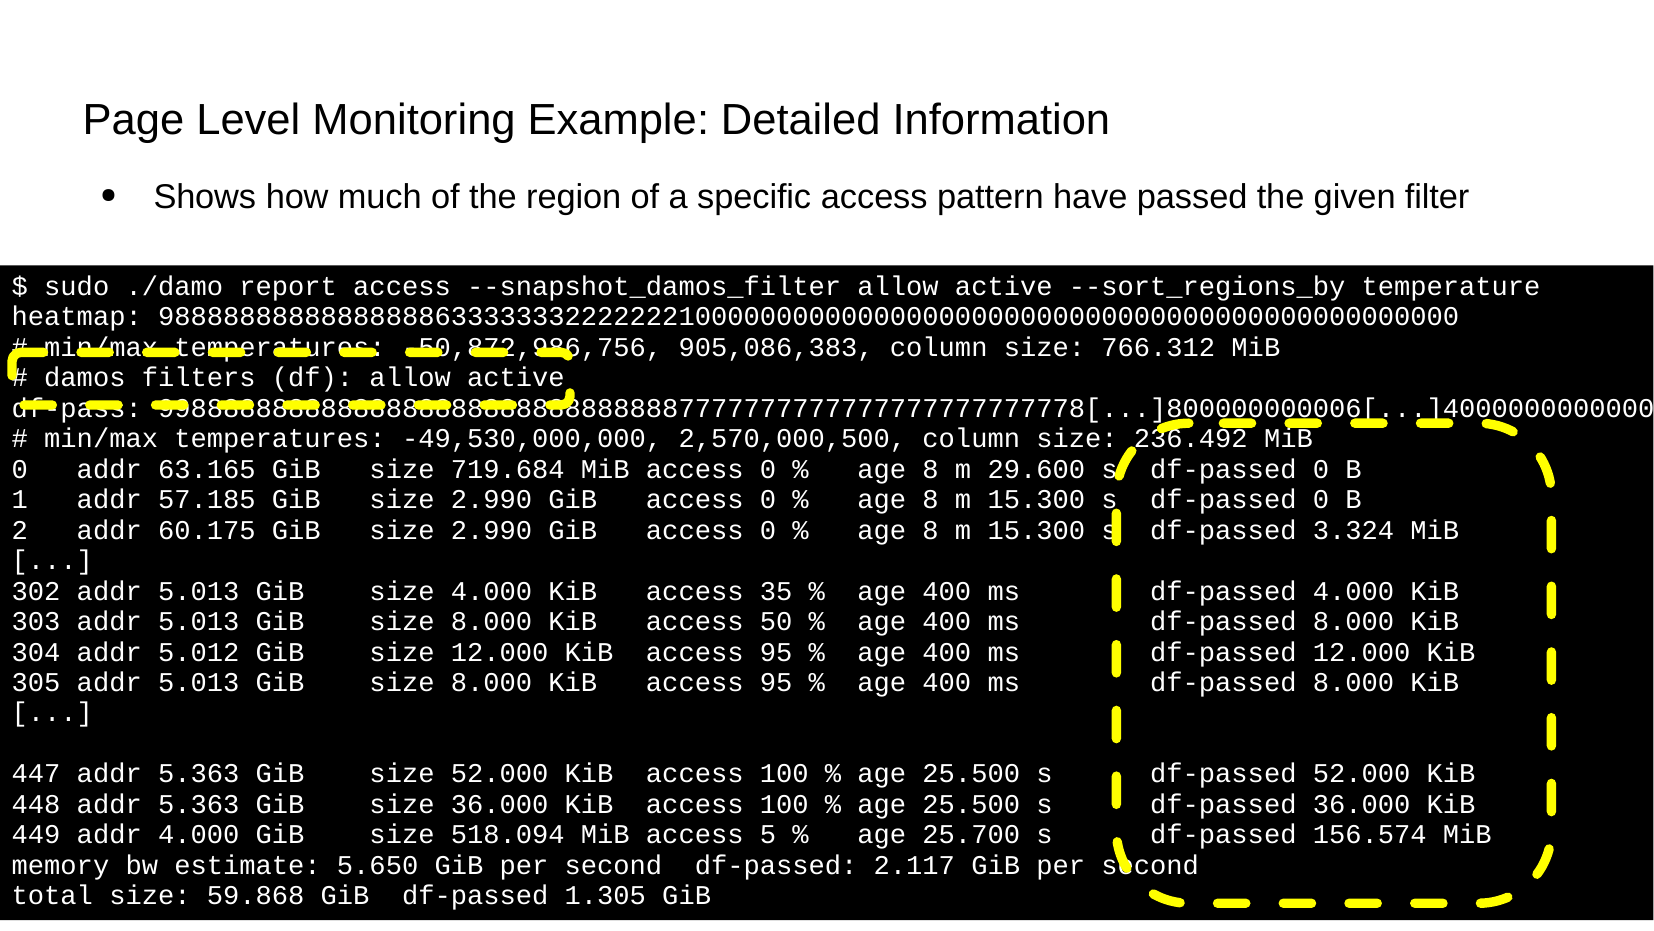

# Page Level Monitoring Example: Detailed Information
Shows how much of the region of a specific access pattern have passed the given filter
$ sudo ./damo report access --snapshot_damos_filter allow active --sort_regions_by temperature
heatmap: 98888888888888888633333332222222100000000000000000000000000000000000000000000000
# min/max temperatures: -50,872,986,756, 905,086,383, column size: 766.312 MiB
# damos filters (df): allow active
df-pass: 998888888888888888888888888888887777777777777777777777778[...]800000000006[...]40000000000004
# min/max temperatures: -49,530,000,000, 2,570,000,500, column size: 236.492 MiB
0 addr 63.165 GiB size 719.684 MiB access 0 % age 8 m 29.600 s df-passed 0 B
1 addr 57.185 GiB size 2.990 GiB access 0 % age 8 m 15.300 s df-passed 0 B
2 addr 60.175 GiB size 2.990 GiB access 0 % age 8 m 15.300 s df-passed 3.324 MiB
[...]
302 addr 5.013 GiB size 4.000 KiB access 35 % age 400 ms df-passed 4.000 KiB
303 addr 5.013 GiB size 8.000 KiB access 50 % age 400 ms df-passed 8.000 KiB
304 addr 5.012 GiB size 12.000 KiB access 95 % age 400 ms df-passed 12.000 KiB
305 addr 5.013 GiB size 8.000 KiB access 95 % age 400 ms df-passed 8.000 KiB
[...]
447 addr 5.363 GiB size 52.000 KiB access 100 % age 25.500 s df-passed 52.000 KiB
448 addr 5.363 GiB size 36.000 KiB access 100 % age 25.500 s df-passed 36.000 KiB
449 addr 4.000 GiB size 518.094 MiB access 5 % age 25.700 s df-passed 156.574 MiB
memory bw estimate: 5.650 GiB per second df-passed: 2.117 GiB per second
total size: 59.868 GiB df-passed 1.305 GiB